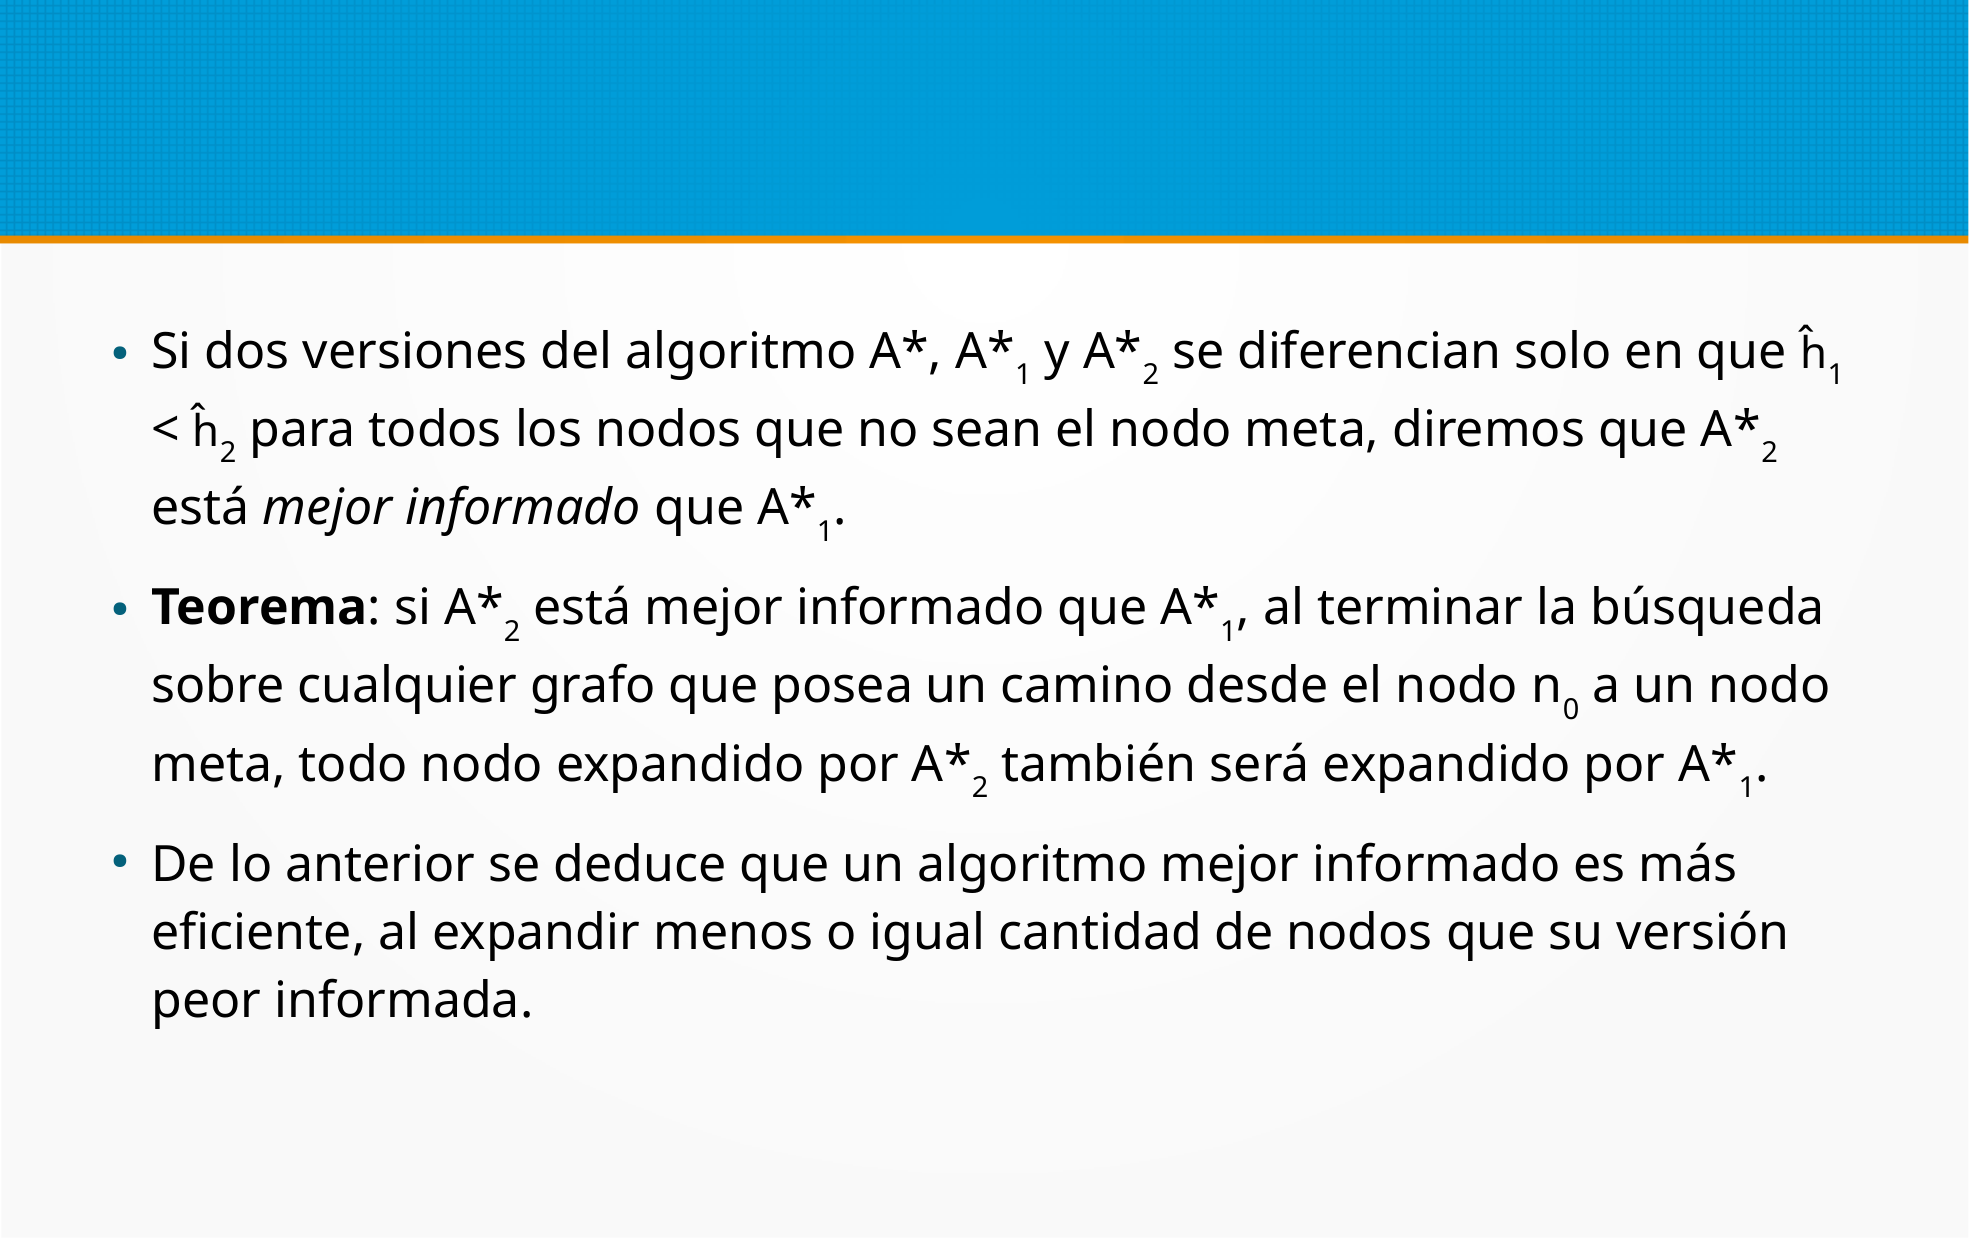

#
Si dos versiones del algoritmo A*, A*1 y A*2 se diferencian solo en que ĥ1 < ĥ2 para todos los nodos que no sean el nodo meta, diremos que A*2 está mejor informado que A*1.
Teorema: si A*2 está mejor informado que A*1, al terminar la búsqueda sobre cualquier grafo que posea un camino desde el nodo n0 a un nodo meta, todo nodo expandido por A*2 también será expandido por A*1.
De lo anterior se deduce que un algoritmo mejor informado es más eficiente, al expandir menos o igual cantidad de nodos que su versión peor informada.